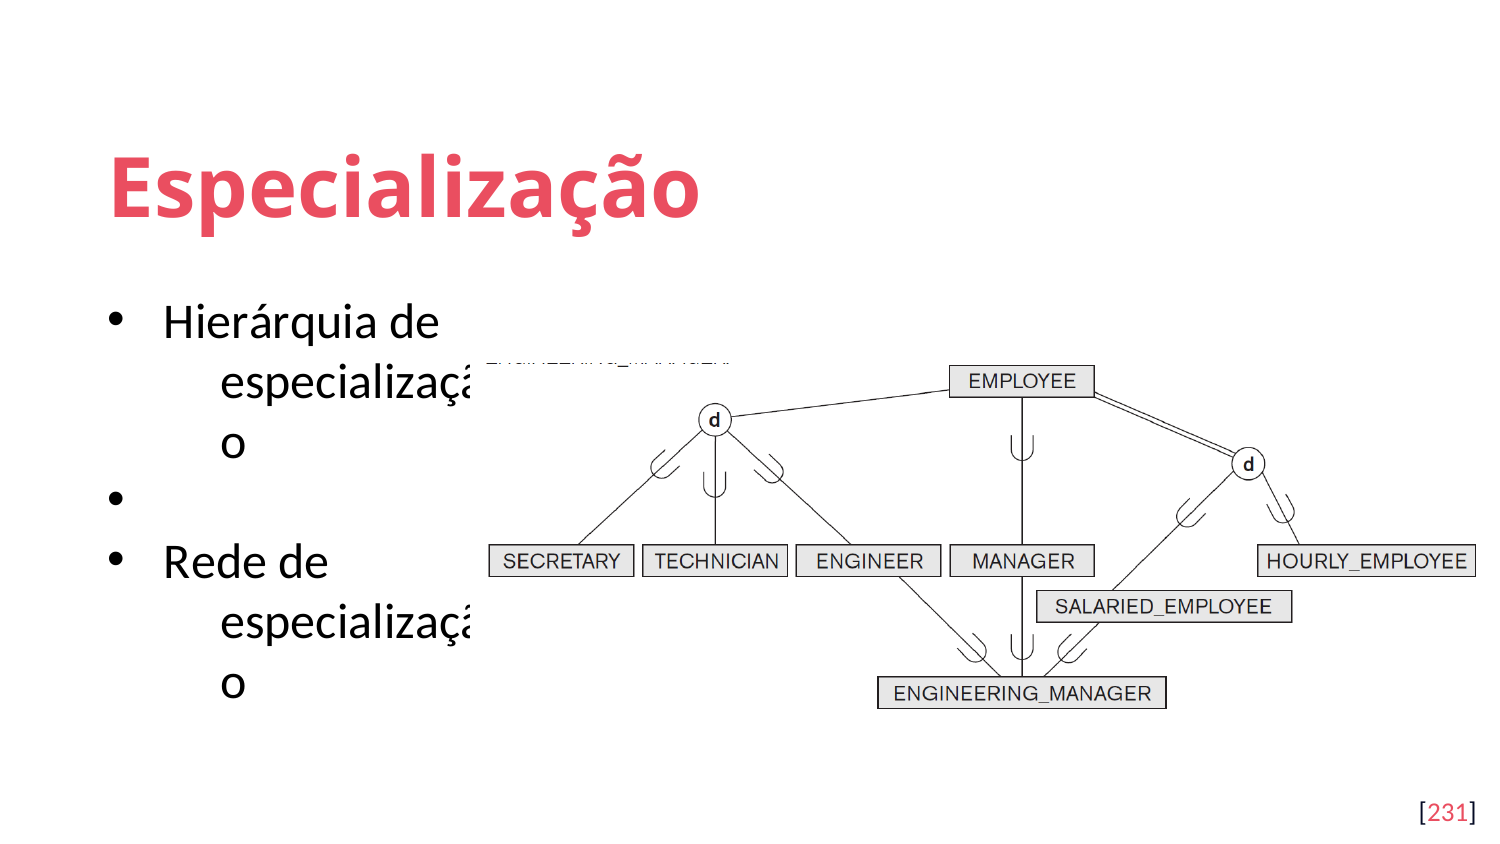

Especialização
Hierárquia de especialização
Rede de especialização